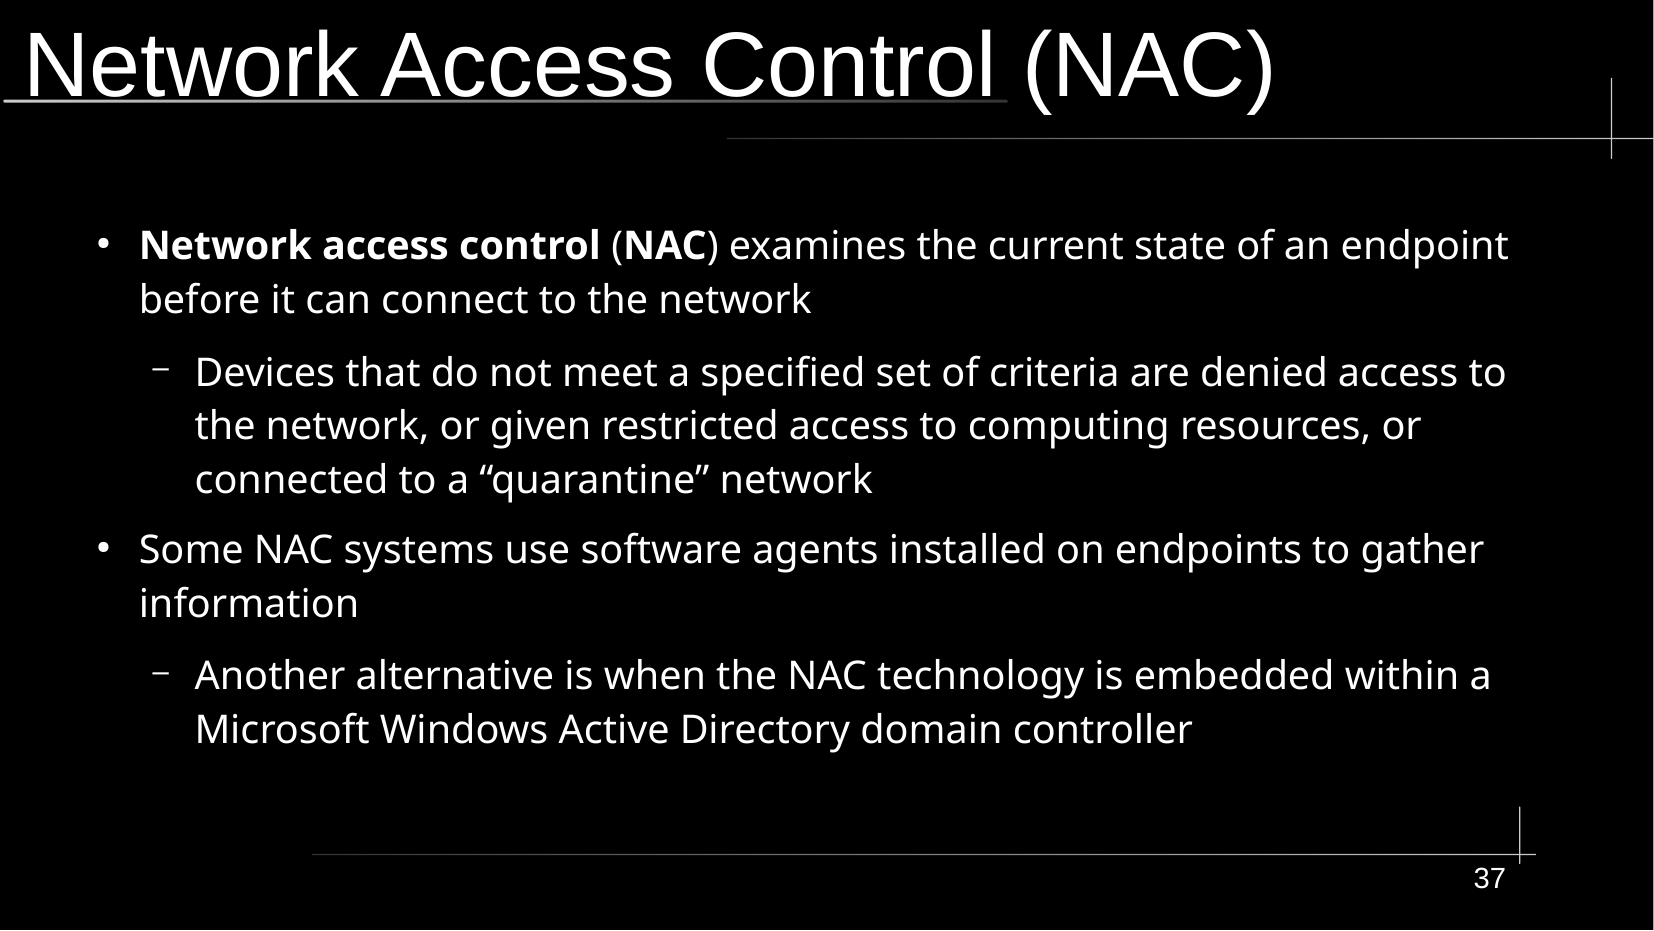

# Network Access Control (NAC)
Network access control (NAC) examines the current state of an endpoint before it can connect to the network
Devices that do not meet a specified set of criteria are denied access to the network, or given restricted access to computing resources, or connected to a “quarantine” network
Some NAC systems use software agents installed on endpoints to gather information
Another alternative is when the NAC technology is embedded within a Microsoft Windows Active Directory domain controller
37